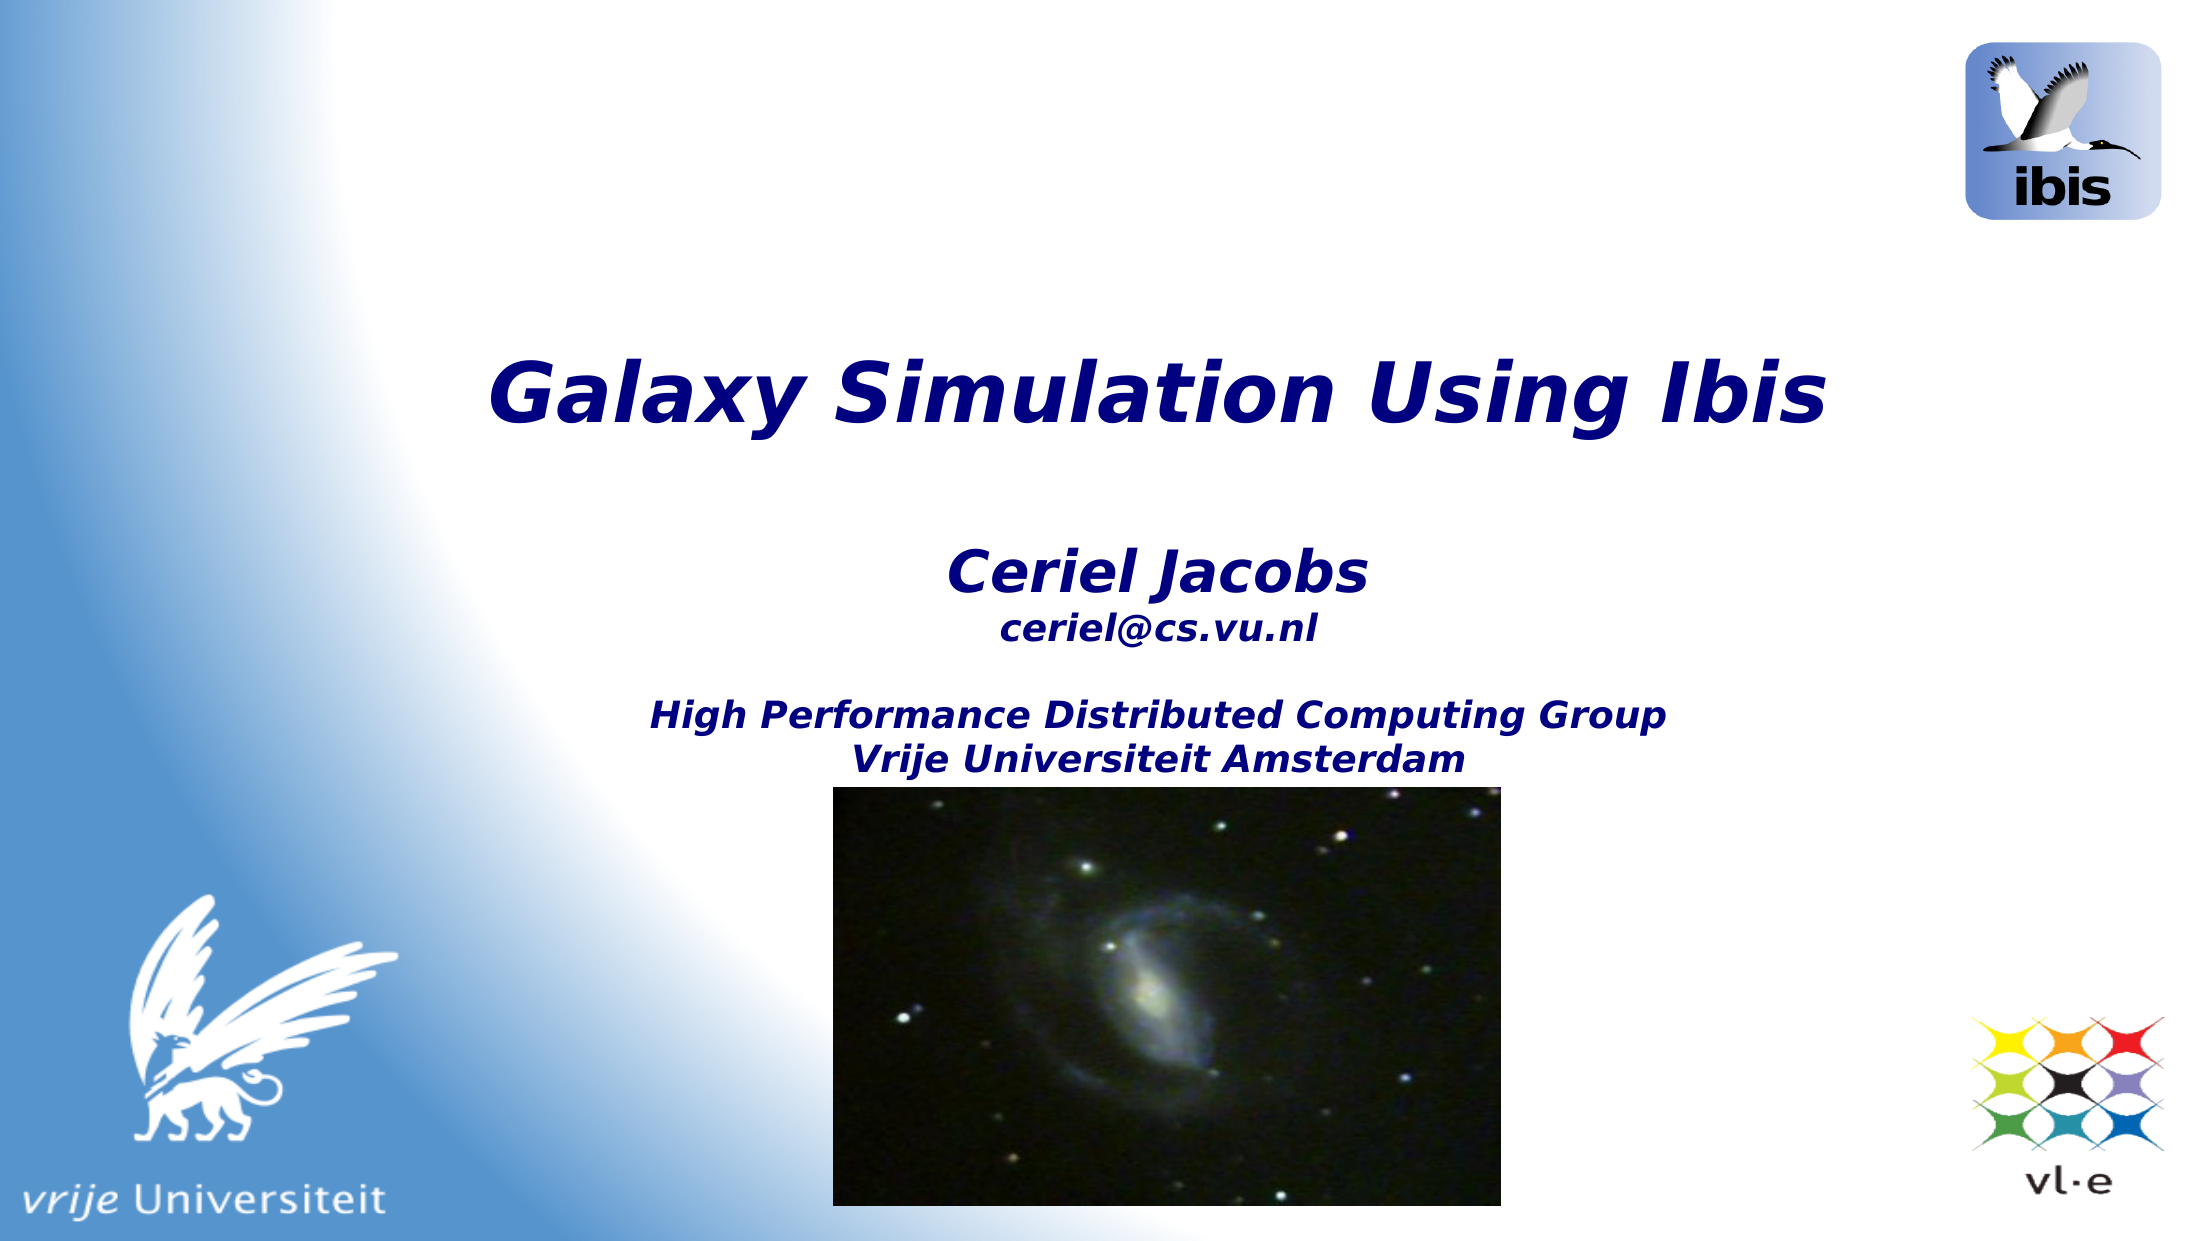

# Galaxy Simulation Using Ibis Ceriel Jacobs ceriel@cs.vu.nl High Performance Distributed Computing Group Vrije Universiteit Amsterdam